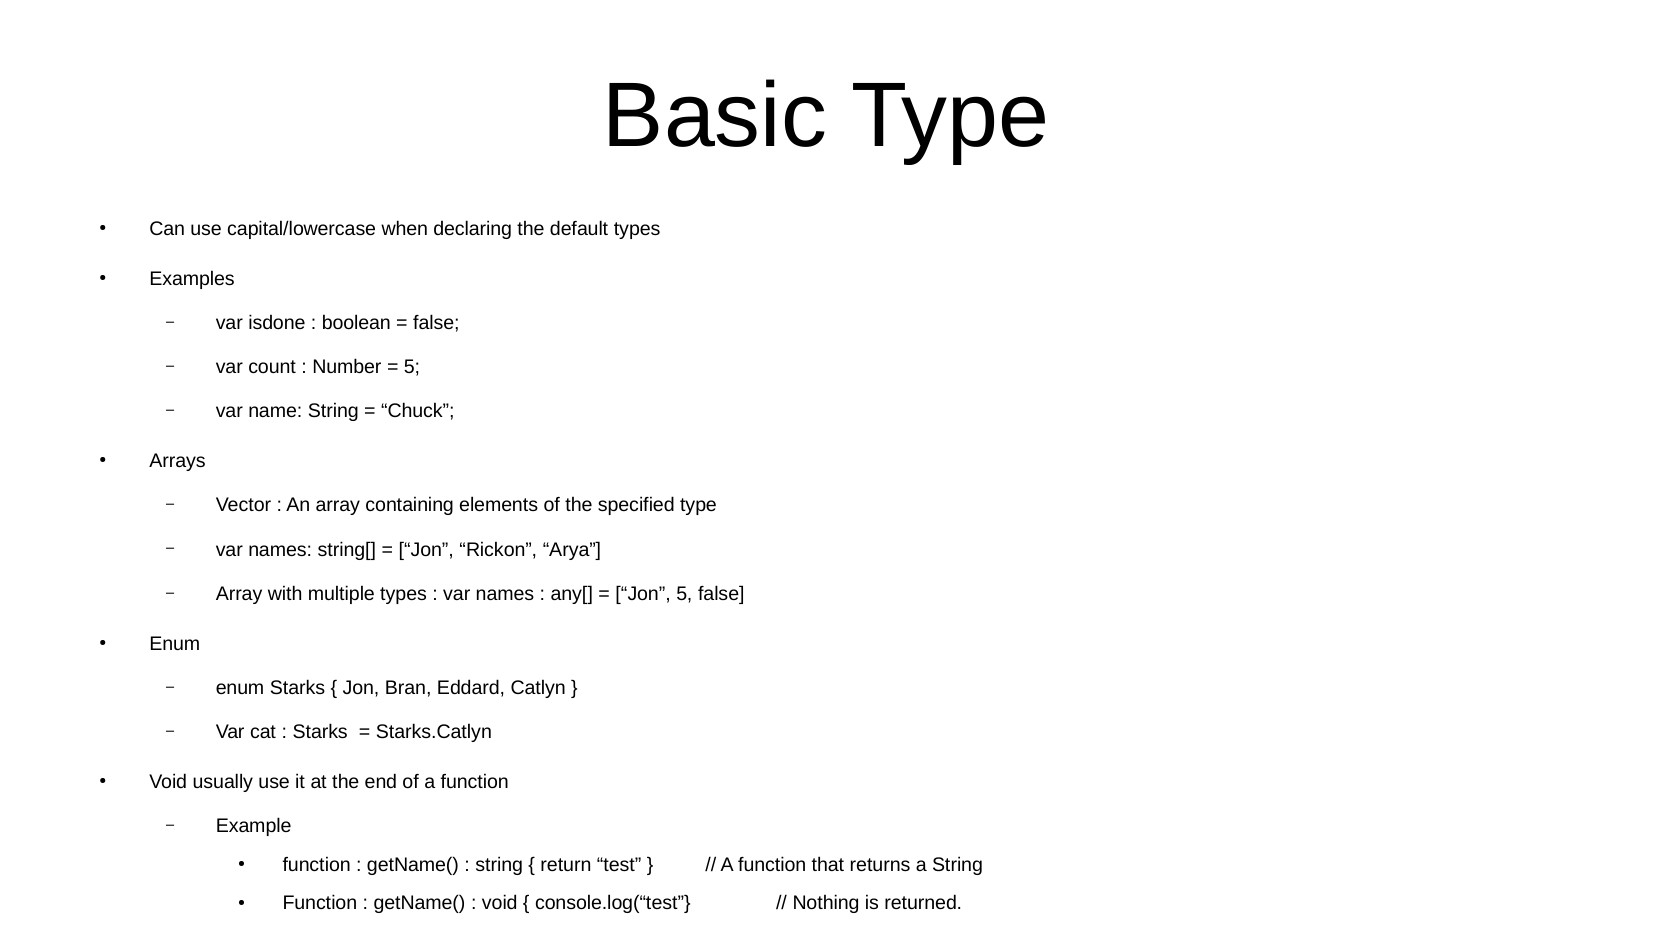

# Basic Type
Can use capital/lowercase when declaring the default types
Examples
var isdone : boolean = false;
var count : Number = 5;
var name: String = “Chuck”;
Arrays
Vector : An array containing elements of the specified type
var names: string[] = [“Jon”, “Rickon”, “Arya”]
Array with multiple types : var names : any[] = [“Jon”, 5, false]
Enum
enum Starks { Jon, Bran, Eddard, Catlyn }
Var cat : Starks = Starks.Catlyn
Void usually use it at the end of a function
Example
function : getName() : string { return “test” } 		// A function that returns a String
Function : getName() : void { console.log(“test”}	 	// Nothing is returned.